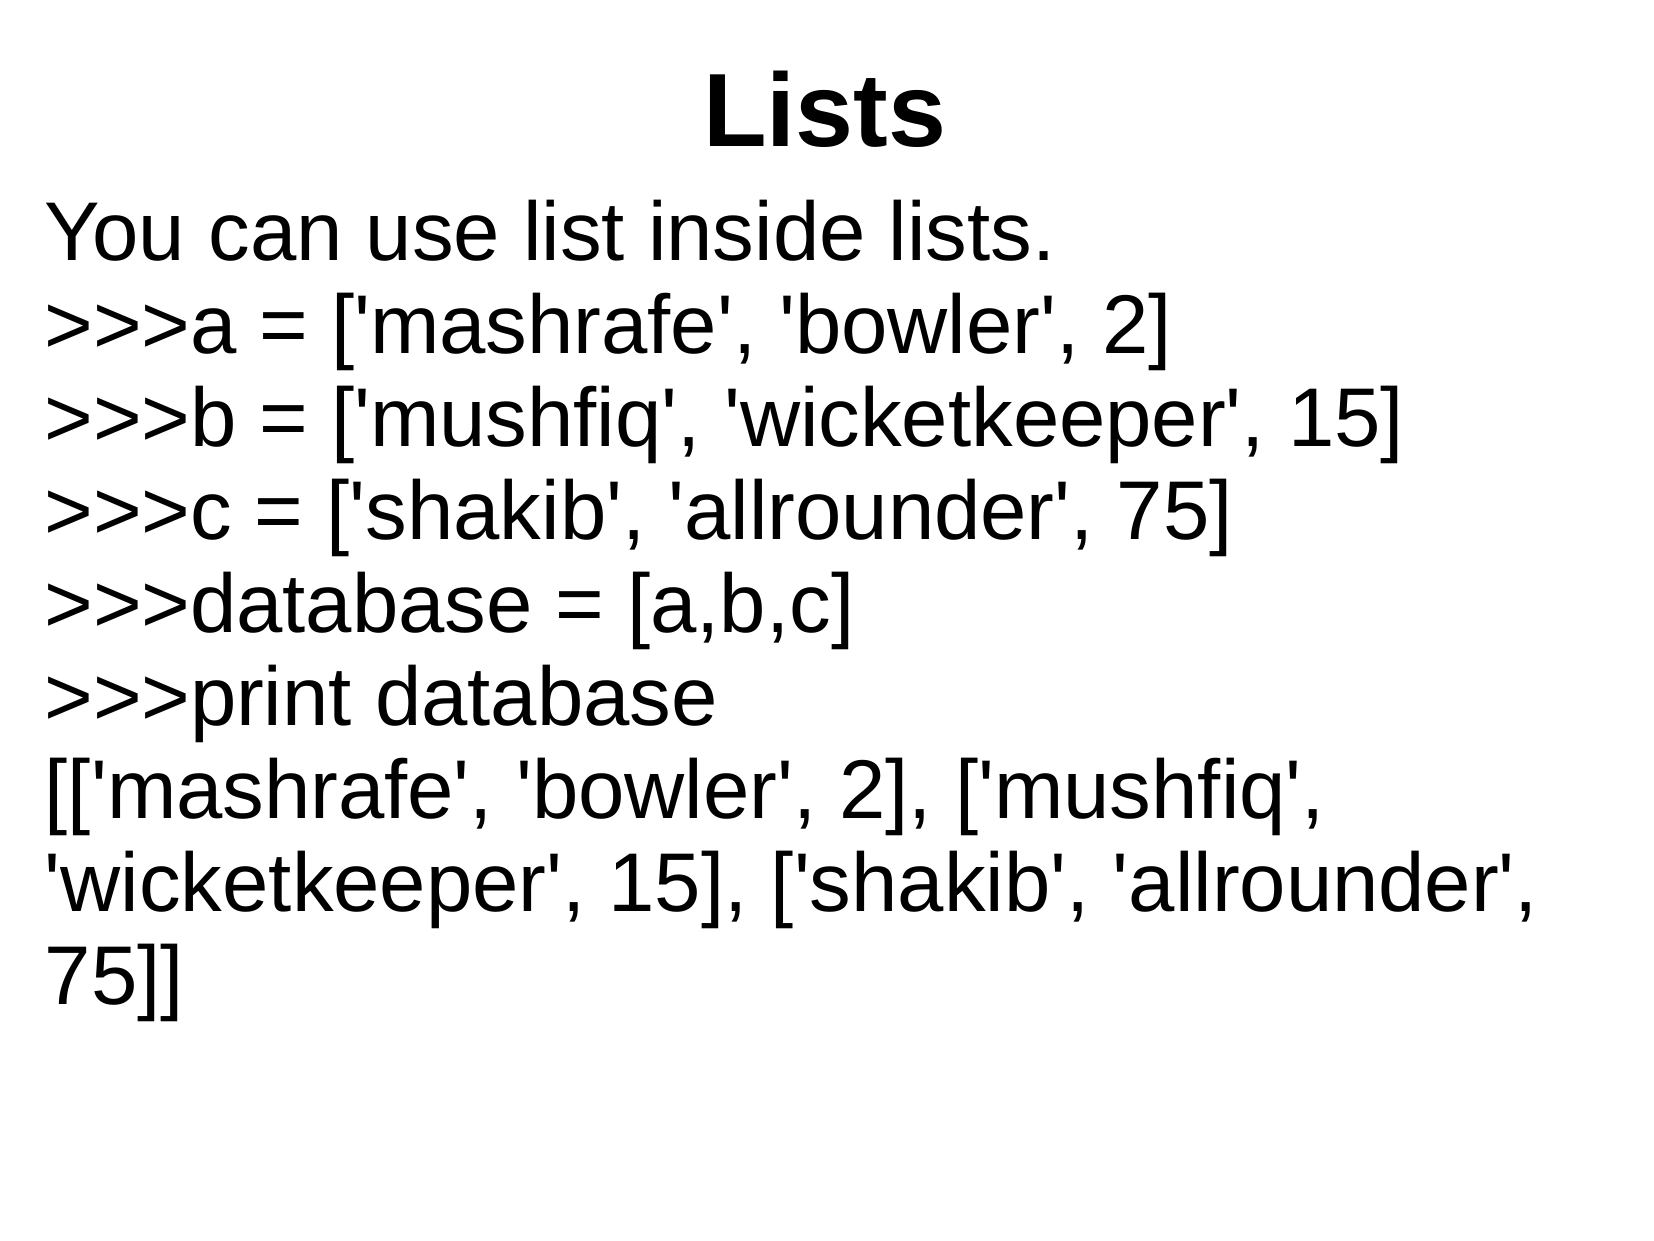

Lists
You can use list inside lists.
>>>a = ['mashrafe', 'bowler', 2]
>>>b = ['mushfiq', 'wicketkeeper', 15]
>>>c = ['shakib', 'allrounder', 75]
>>>database = [a,b,c]
>>>print database
[['mashrafe', 'bowler', 2], ['mushfiq', 'wicketkeeper', 15], ['shakib', 'allrounder', 75]]